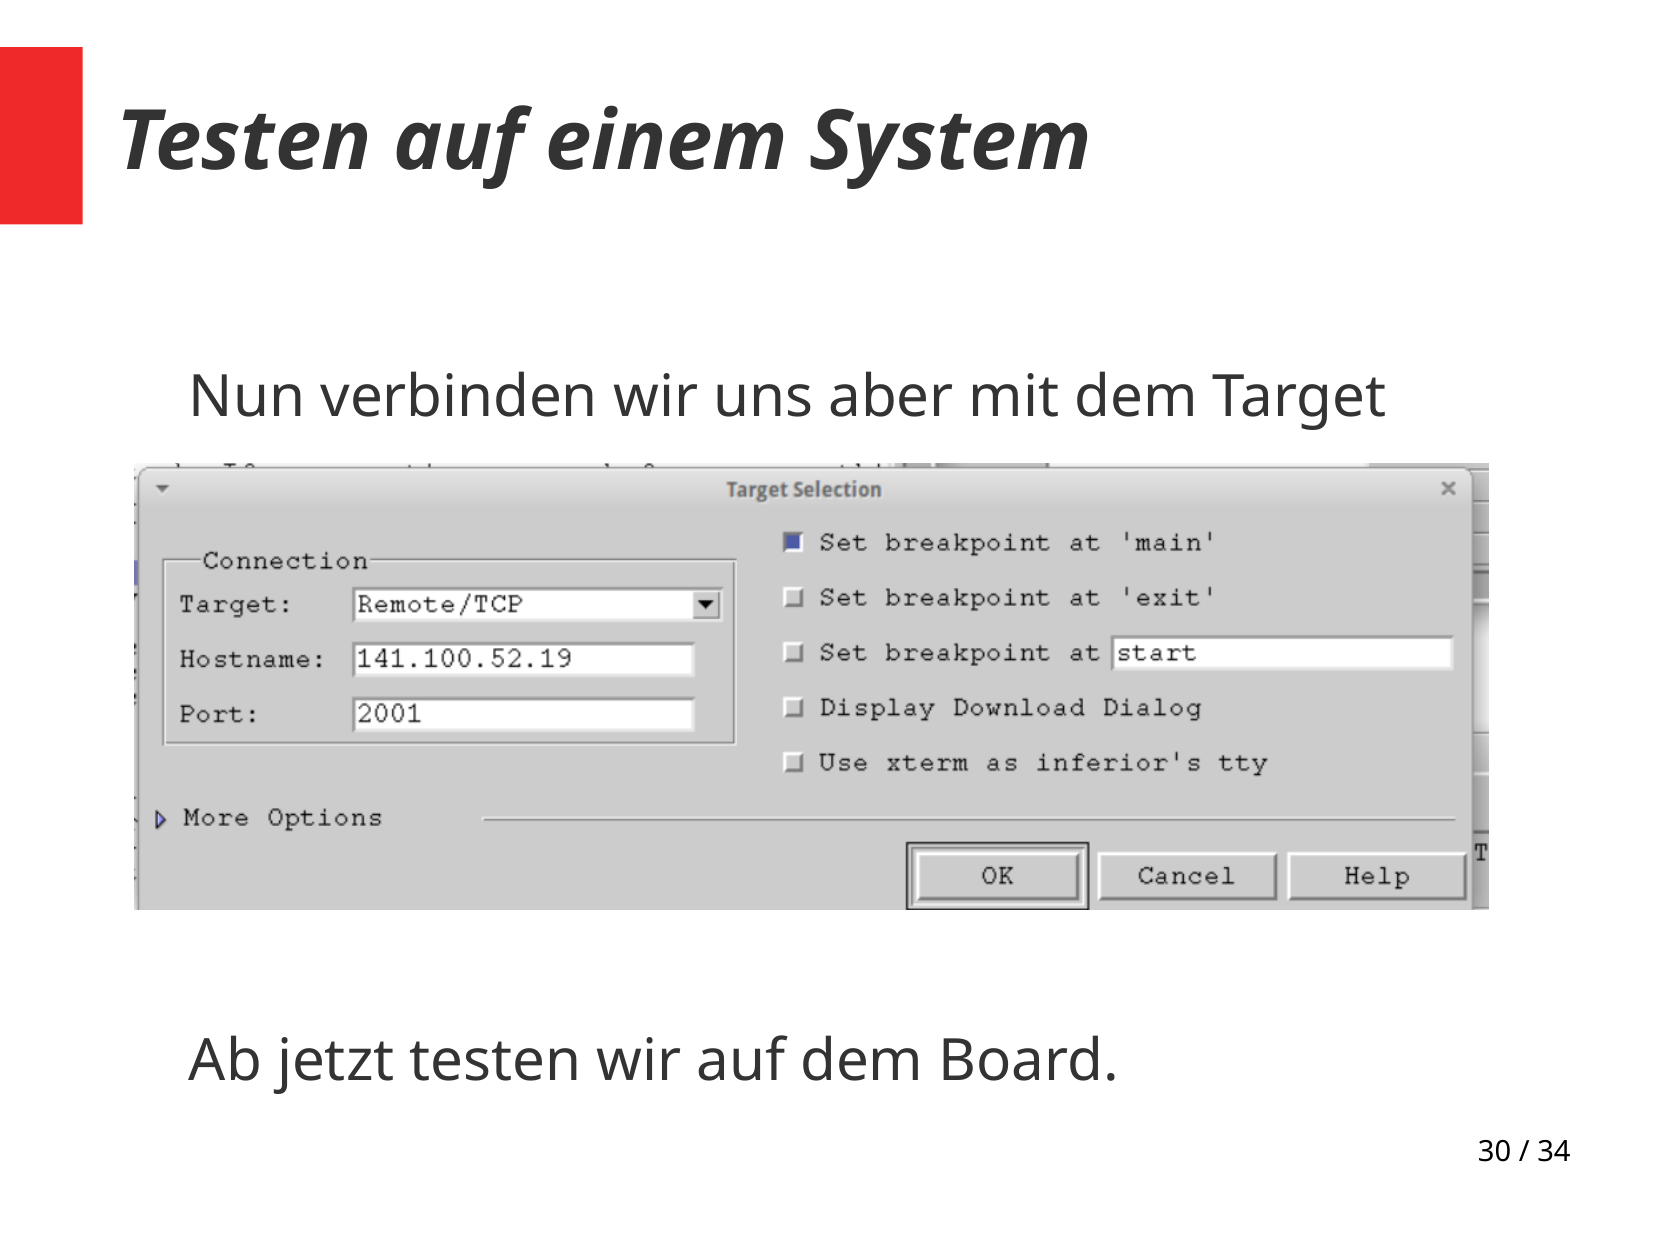

Testen auf einem System
# Nun verbinden wir uns aber mit dem Target
Ab jetzt testen wir auf dem Board.
30